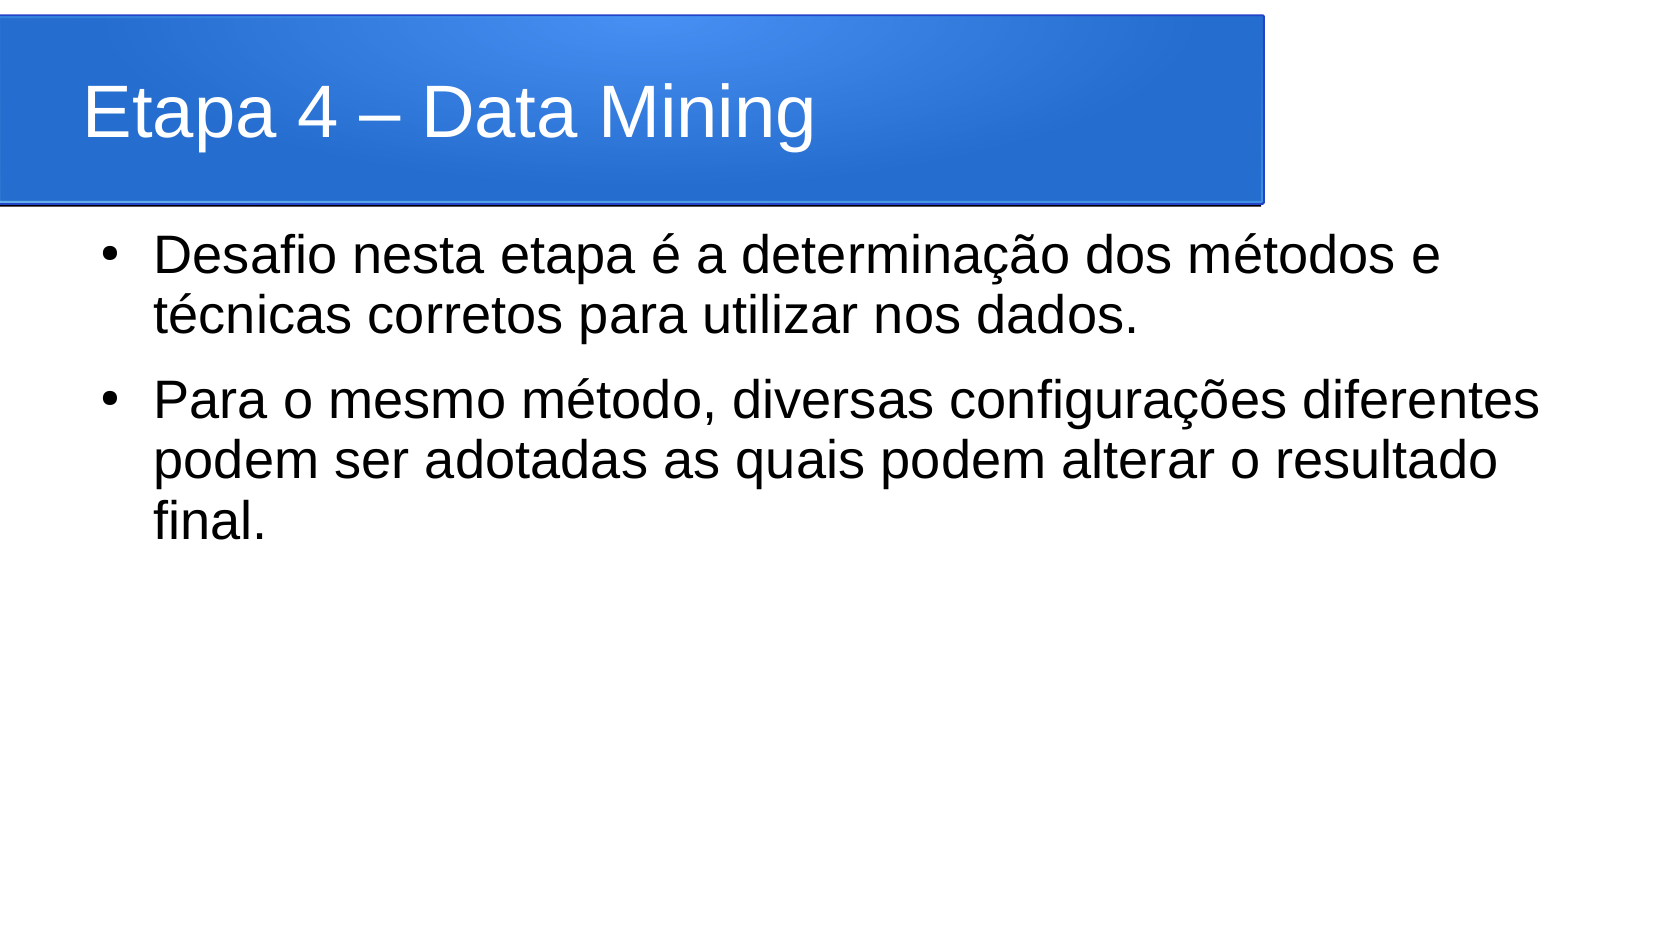

# Etapa 4 – Data Mining
Desafio nesta etapa é a determinação dos métodos e técnicas corretos para utilizar nos dados.
Para o mesmo método, diversas configurações diferentes podem ser adotadas as quais podem alterar o resultado final.